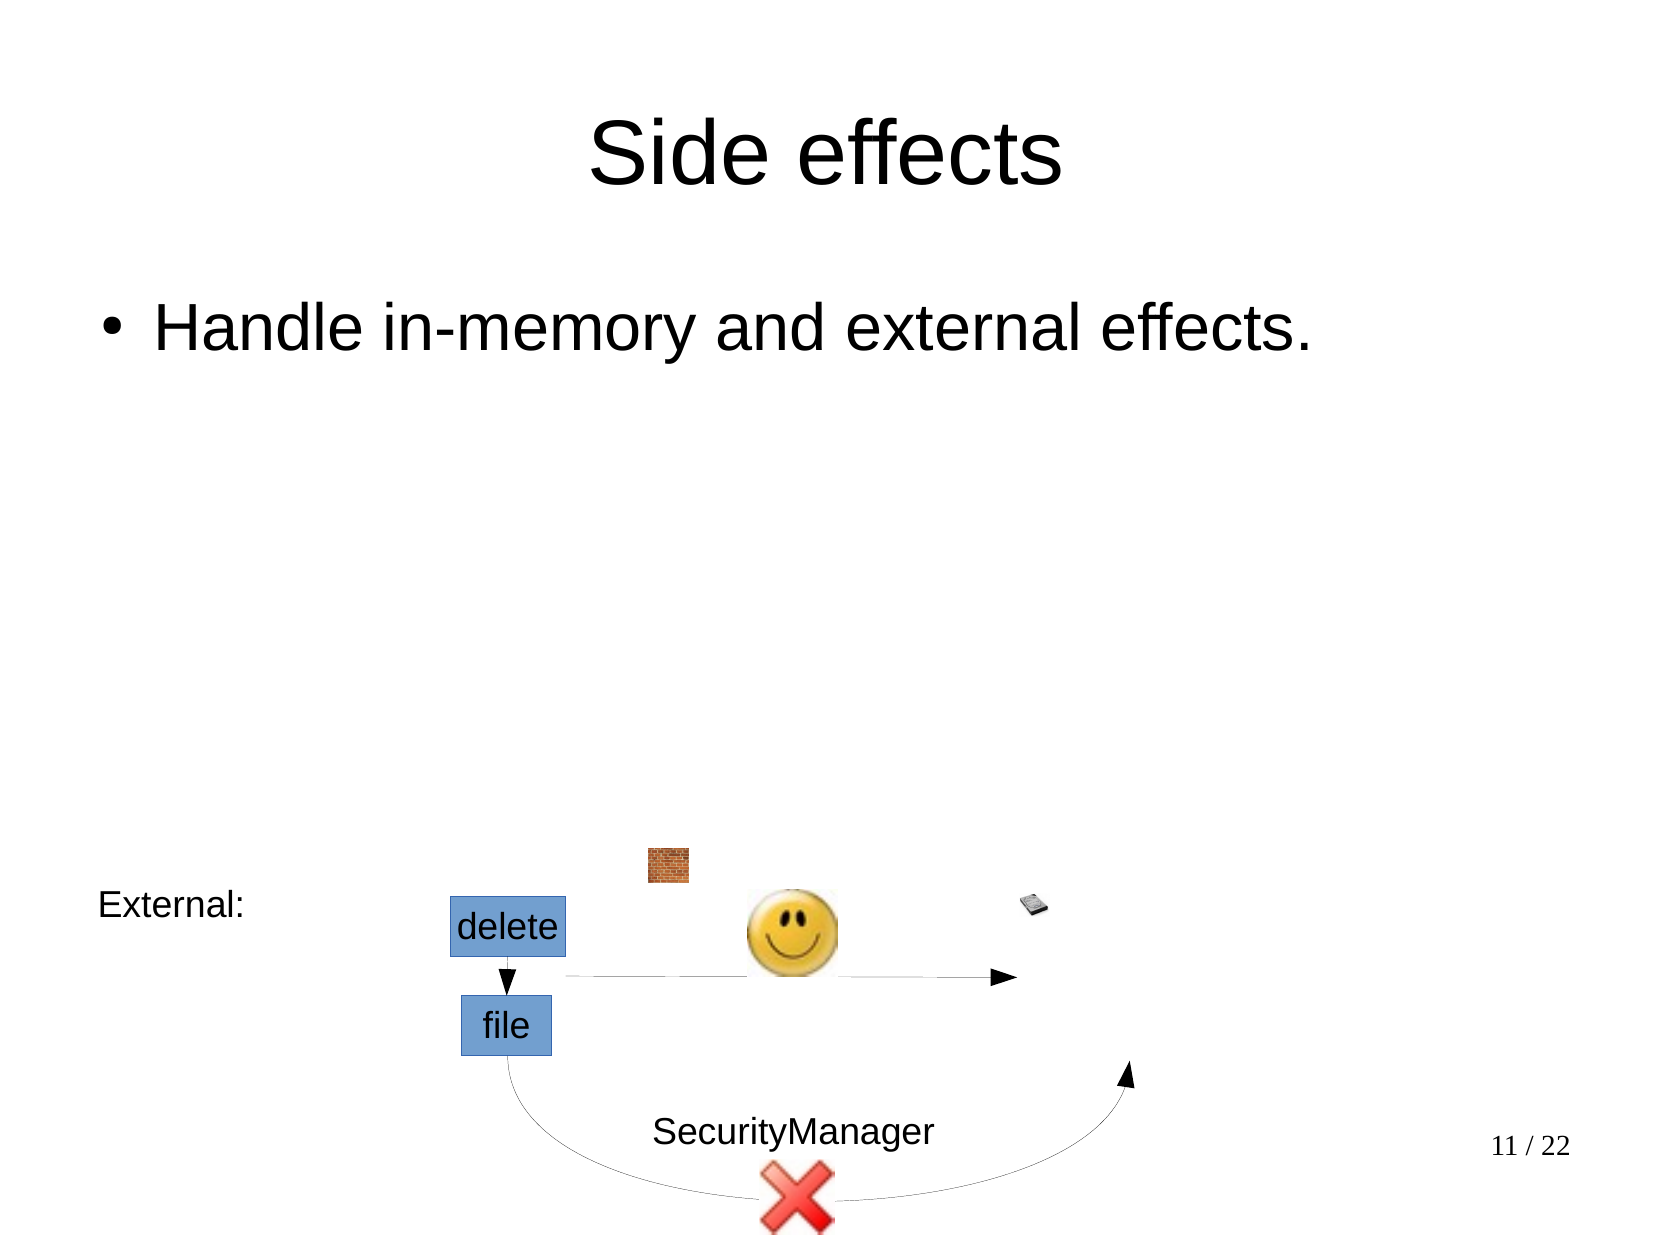

# Side effects
Handle in-memory and external effects.
In-memory:
add
tree
makeTree()
Breakpoints
...
tree.children changed from to
renderer
renderer
makeTree()
renderer
makeTree()
children
...
tree
External:
delete
file
SecurityManager
11